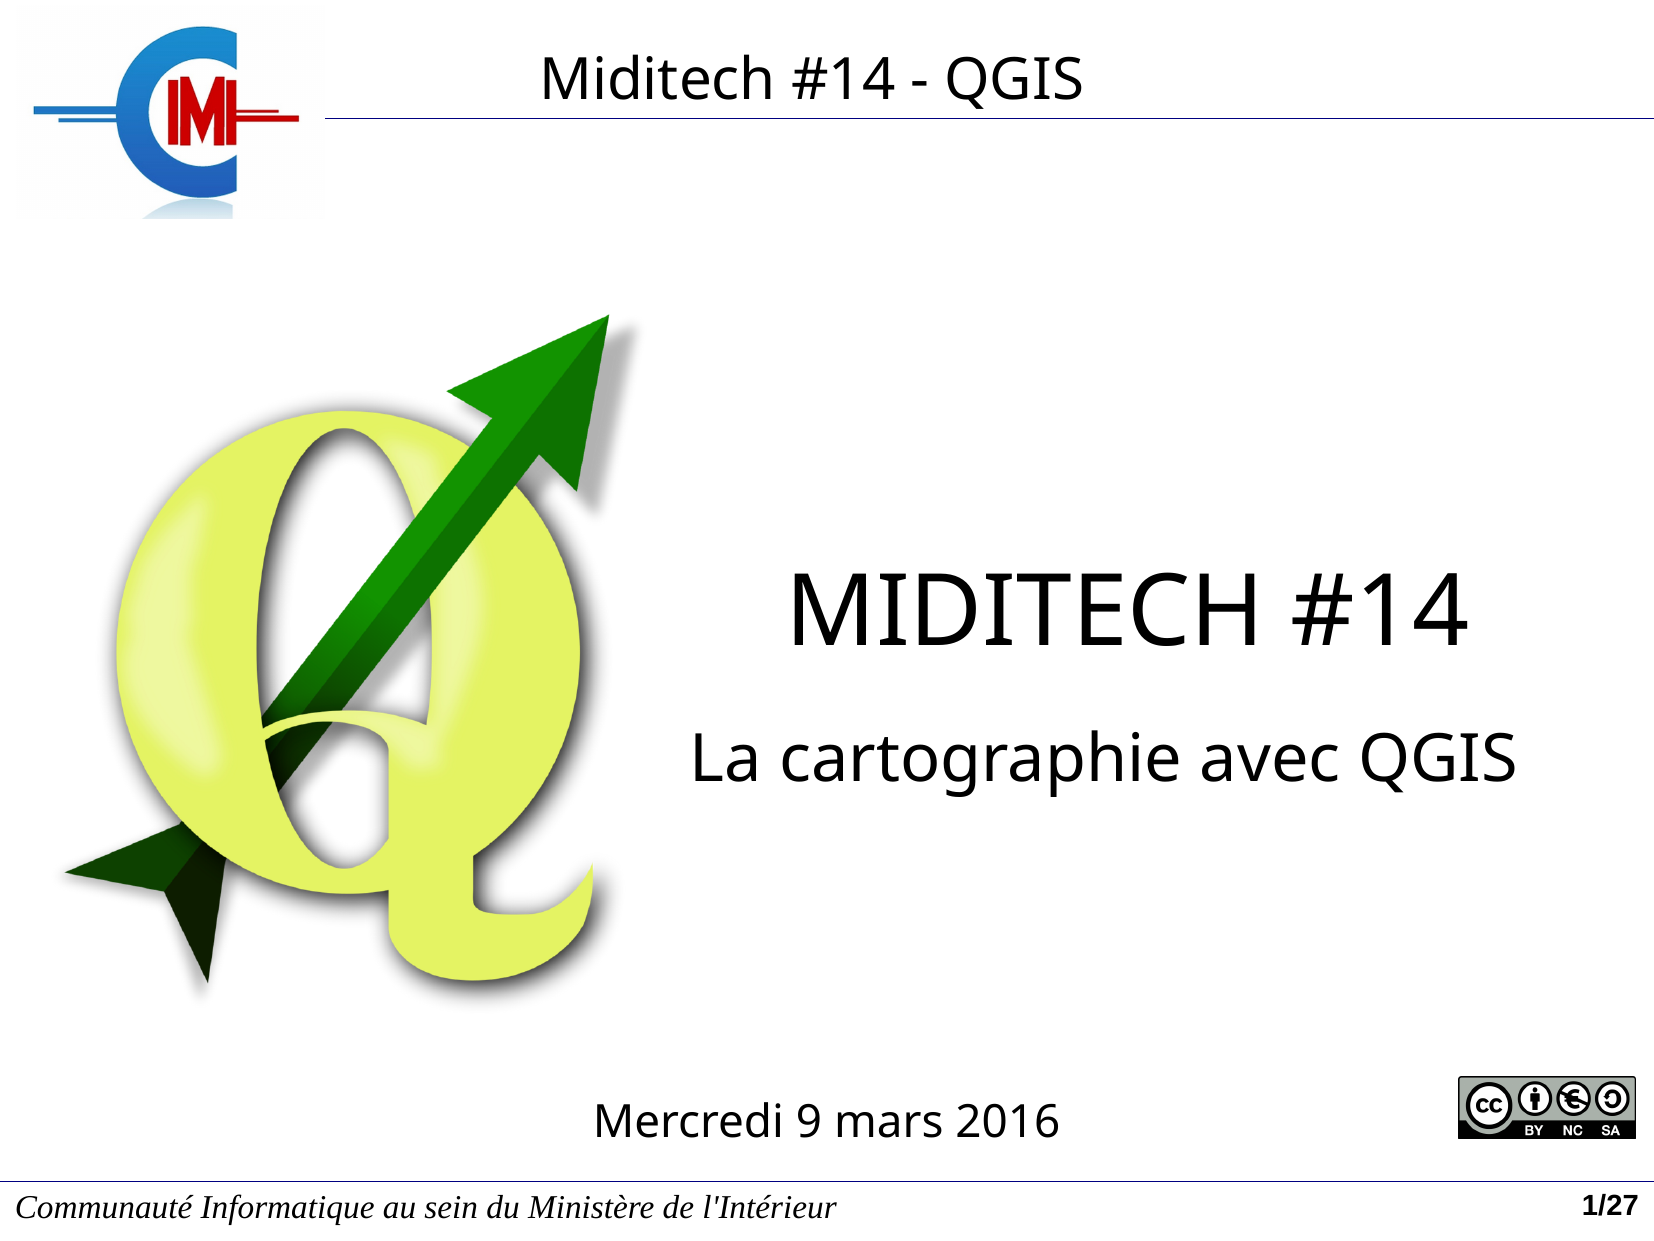

Miditech #14 - QGIS
MIDITECH #14
La cartographie avec QGIS
Mercredi 9 mars 2016